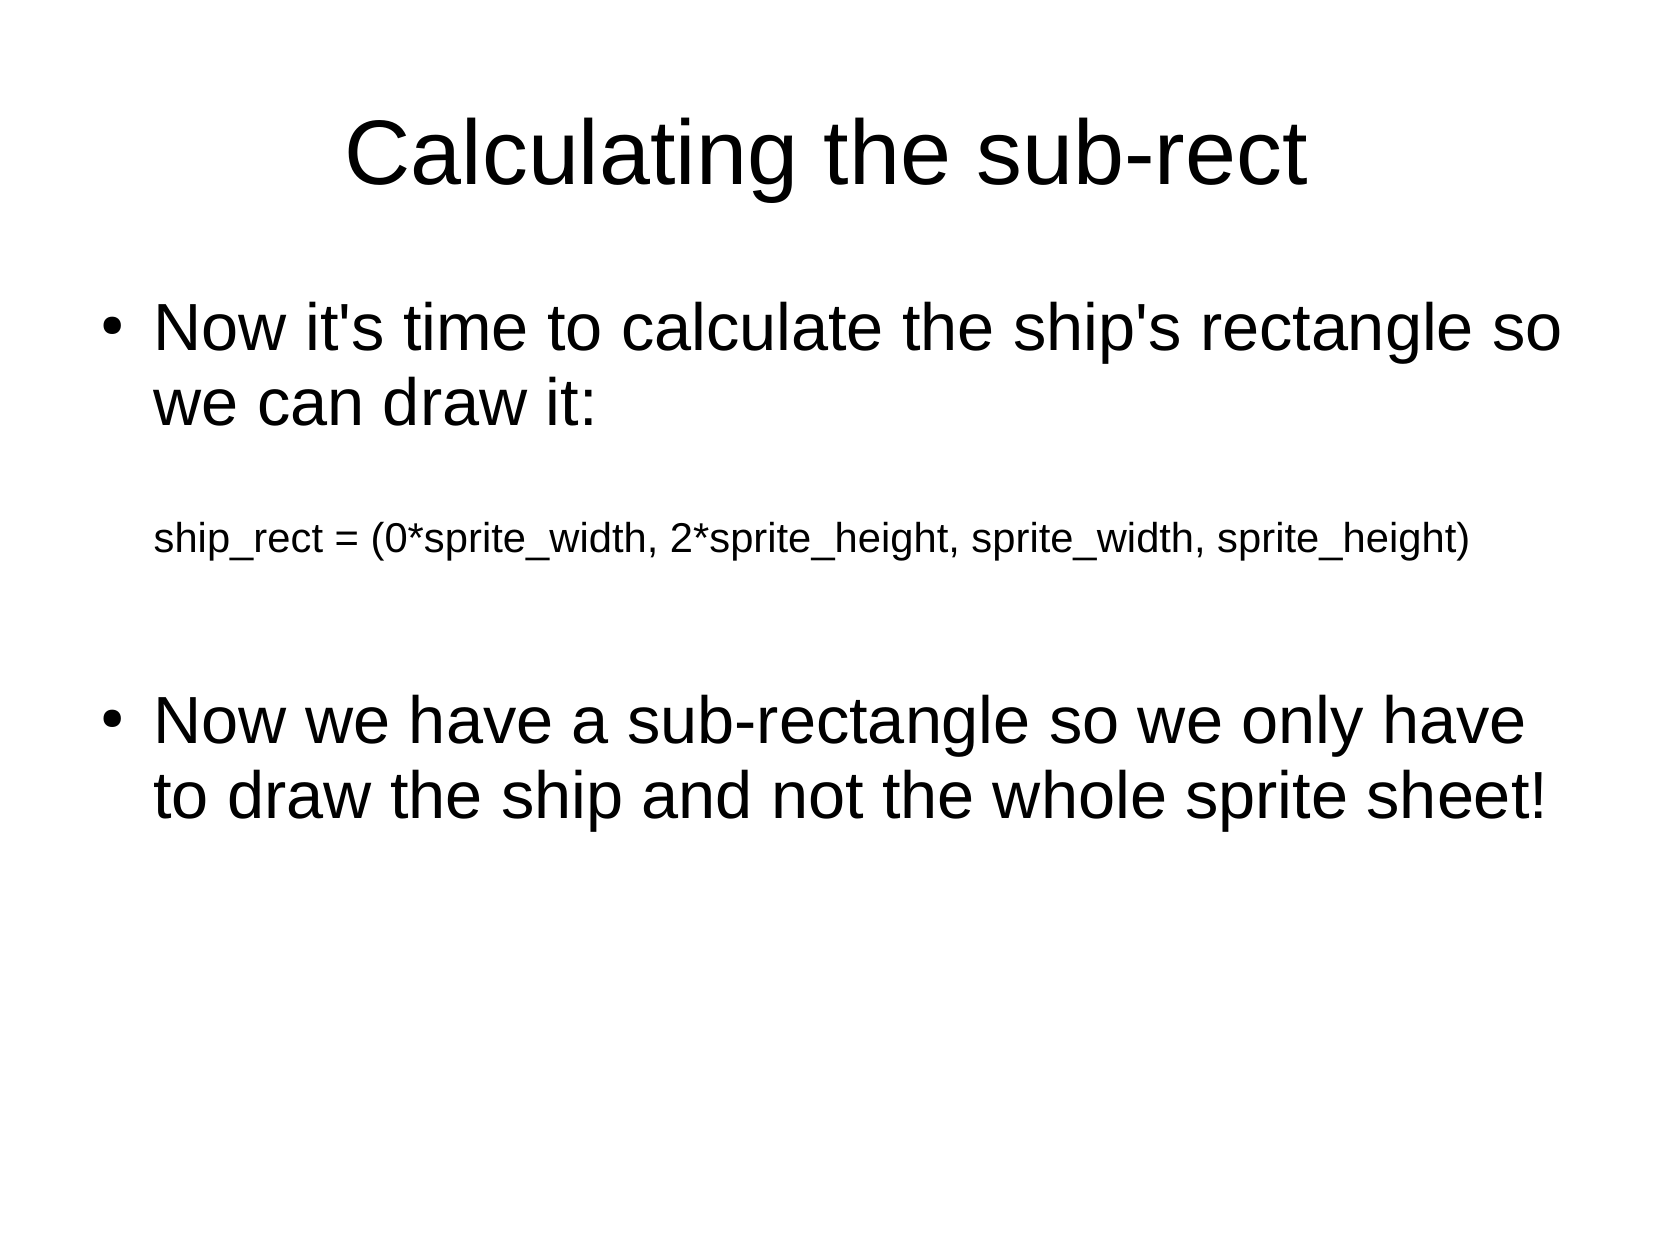

# Calculating the sub-rect
Now it's time to calculate the ship's rectangle so we can draw it:
ship_rect = (0*sprite_width, 2*sprite_height, sprite_width, sprite_height)
Now we have a sub-rectangle so we only have to draw the ship and not the whole sprite sheet!